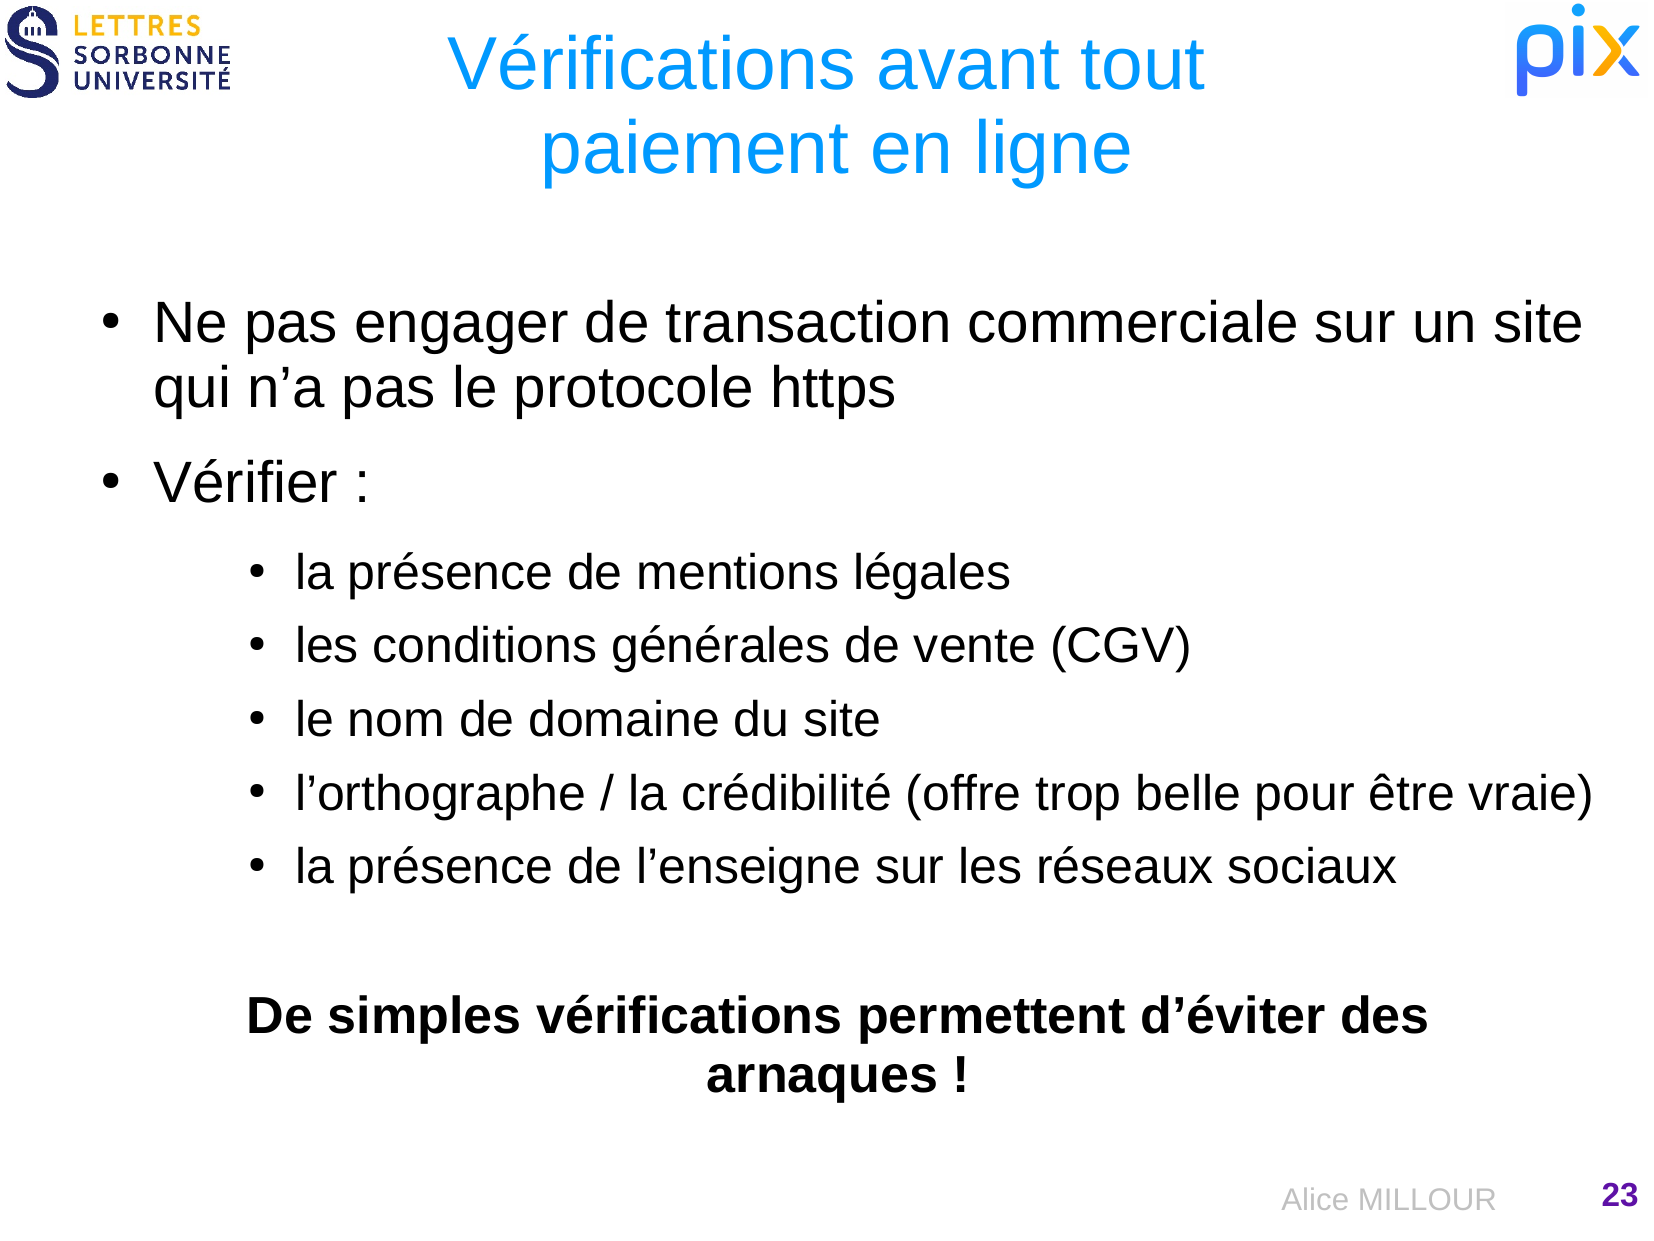

# Vérifications avant tout paiement en ligne
Ne pas engager de transaction commerciale sur un site qui n’a pas le protocole https
Vérifier :
la présence de mentions légales
les conditions générales de vente (CGV)
le nom de domaine du site
l’orthographe / la crédibilité (offre trop belle pour être vraie)
la présence de l’enseigne sur les réseaux sociaux
De simples vérifications permettent d’éviter des arnaques !